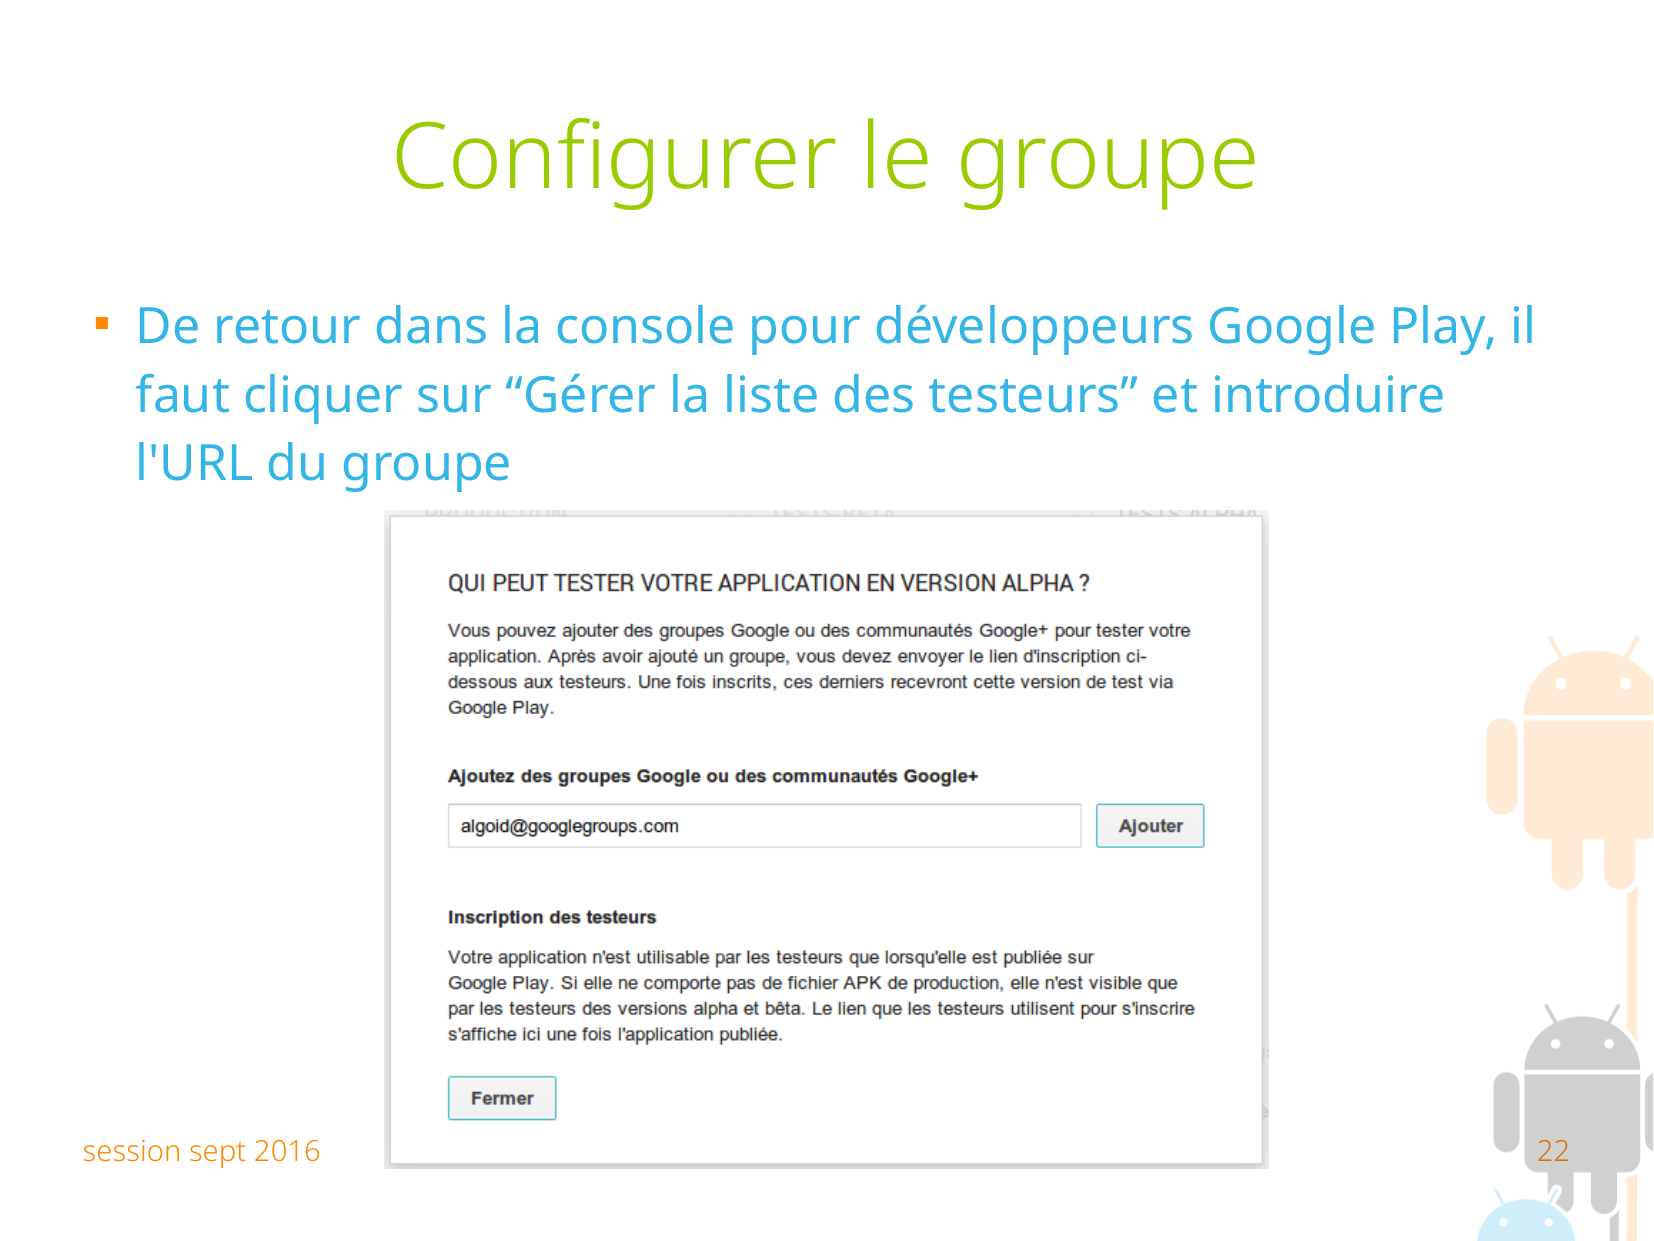

# Configurer le groupe
De retour dans la console pour développeurs Google Play, il faut cliquer sur “Gérer la liste des testeurs” et introduire l'URL du groupe
session sept 2016
Yann Caron (c) 2014
22